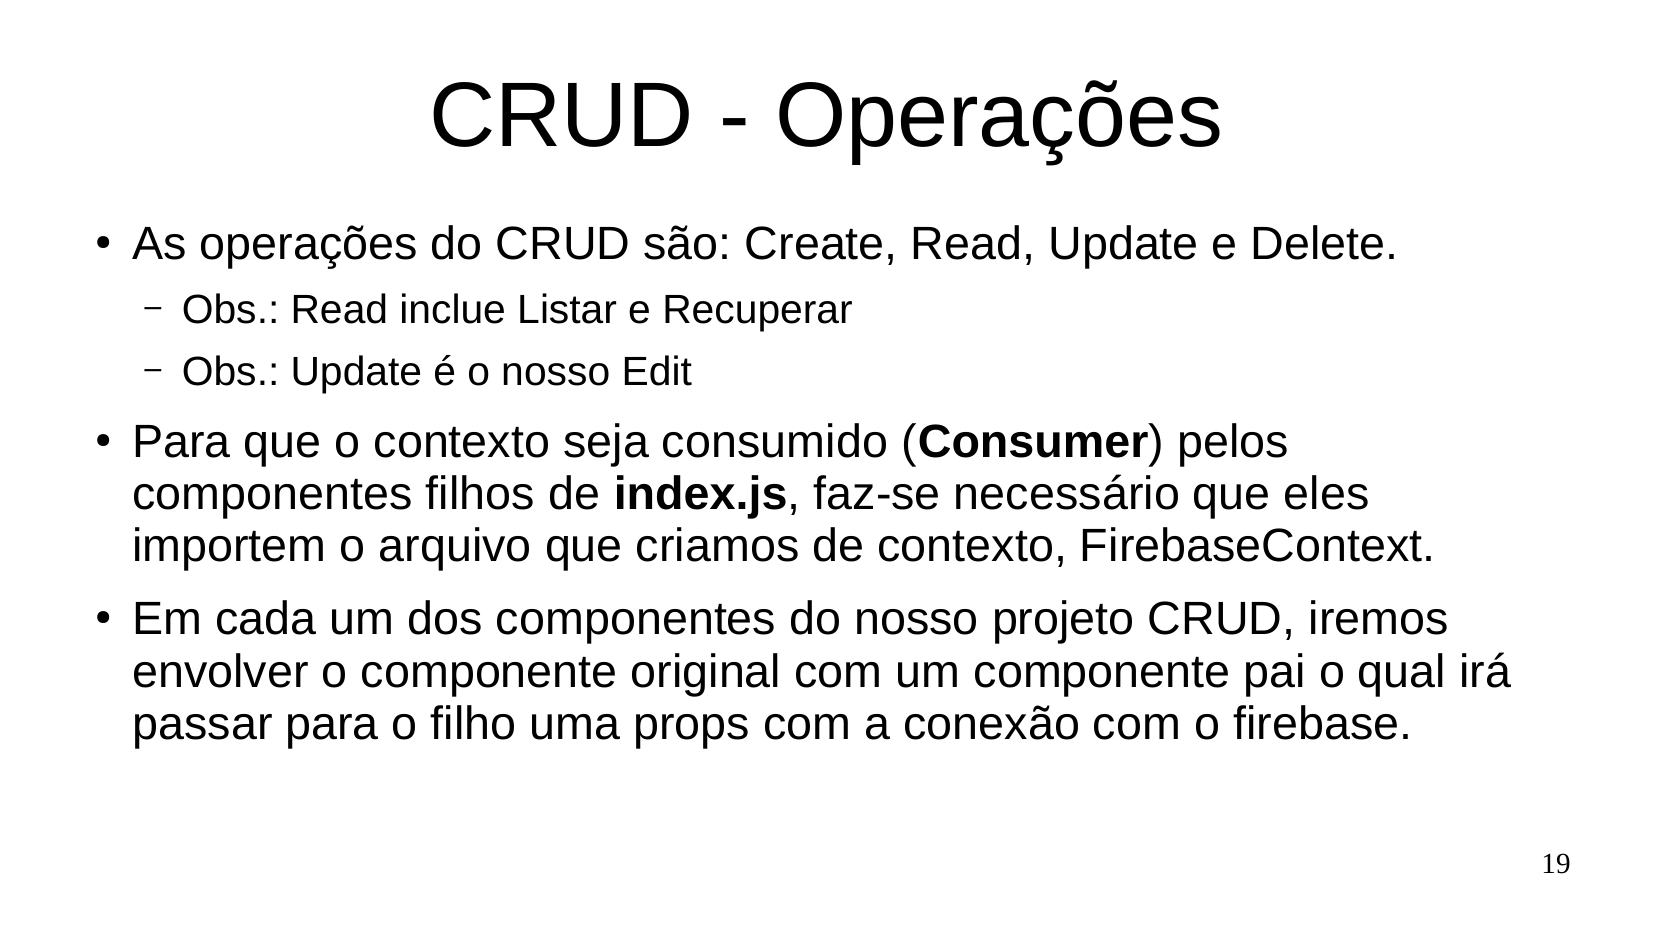

# CRUD - Operações
As operações do CRUD são: Create, Read, Update e Delete.
Obs.: Read inclue Listar e Recuperar
Obs.: Update é o nosso Edit
Para que o contexto seja consumido (Consumer) pelos componentes filhos de index.js, faz-se necessário que eles importem o arquivo que criamos de contexto, FirebaseContext.
Em cada um dos componentes do nosso projeto CRUD, iremos envolver o componente original com um componente pai o qual irá passar para o filho uma props com a conexão com o firebase.
19